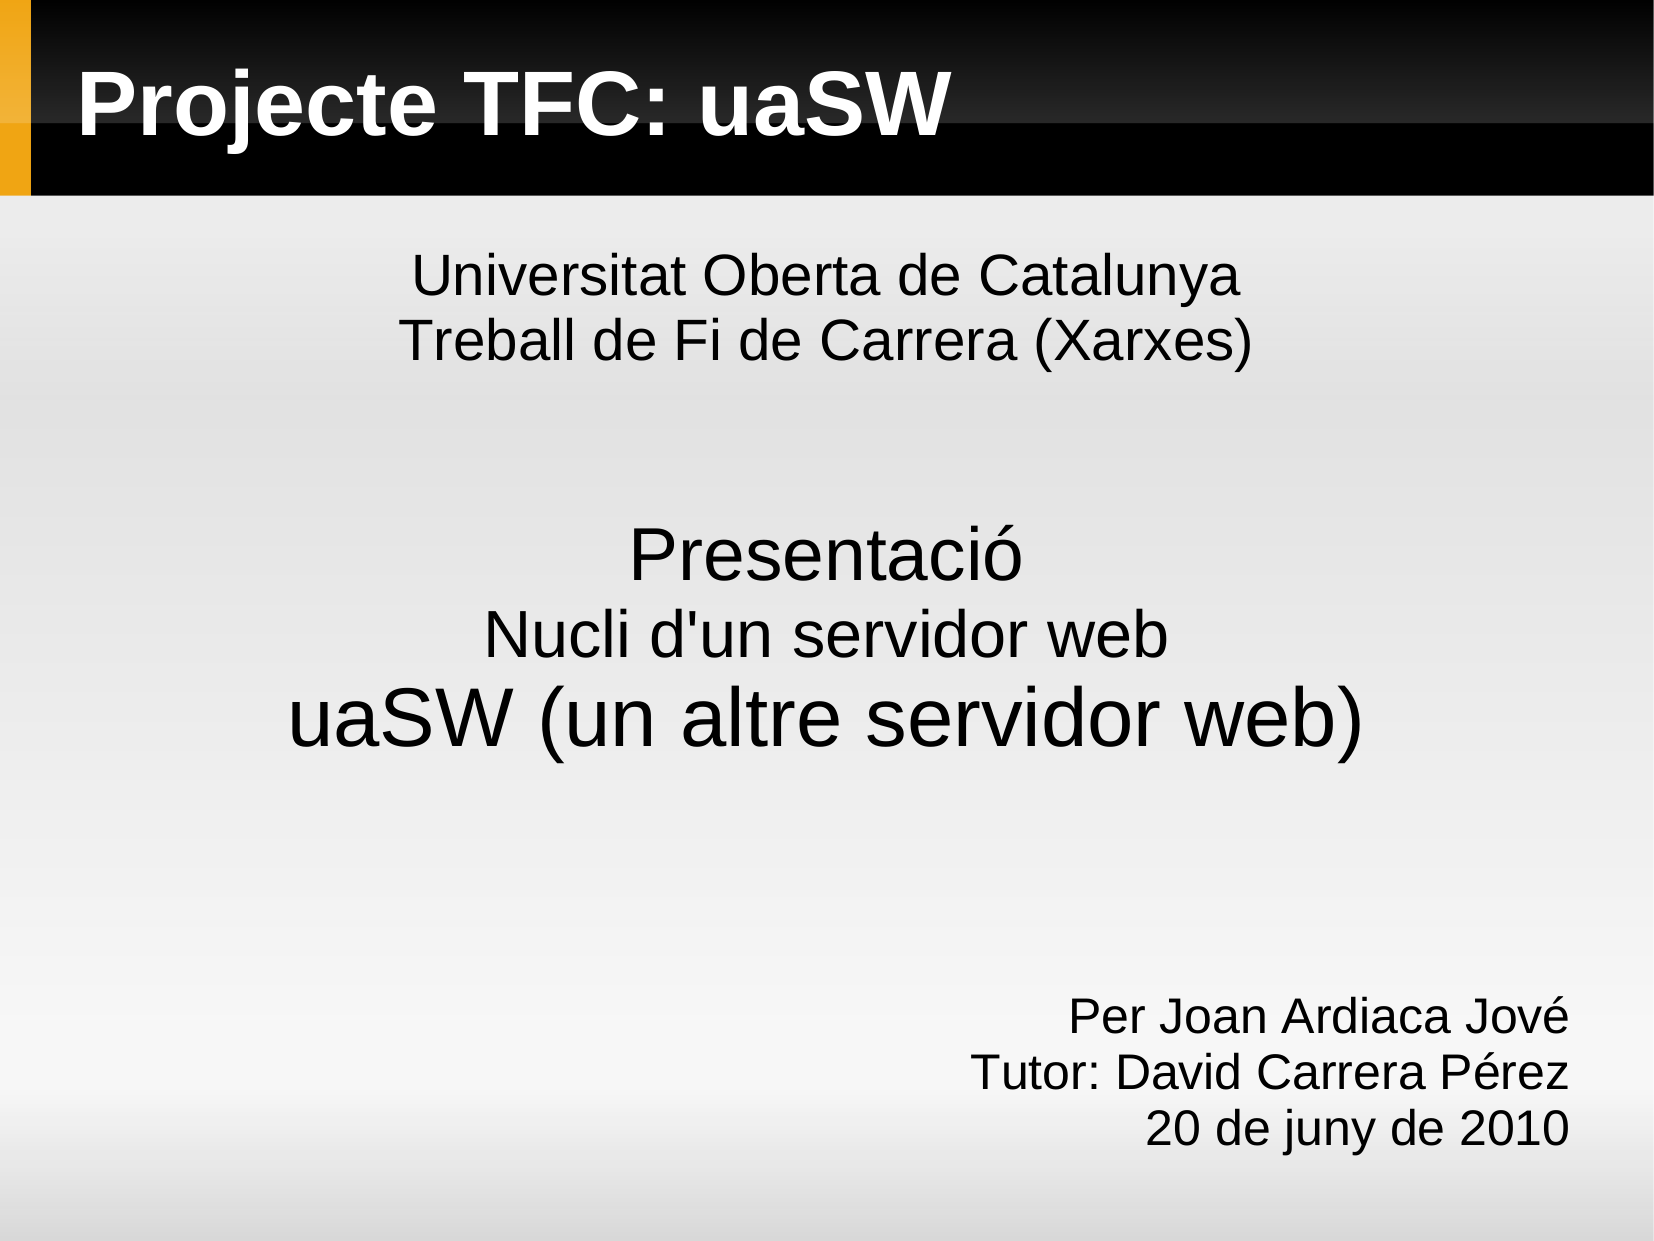

# Projecte TFC: uaSW
Universitat Oberta de Catalunya
Treball de Fi de Carrera (Xarxes)
Presentació
Nucli d'un servidor web
uaSW (un altre servidor web)
Per Joan Ardiaca Jové
Tutor: David Carrera Pérez
20 de juny de 2010